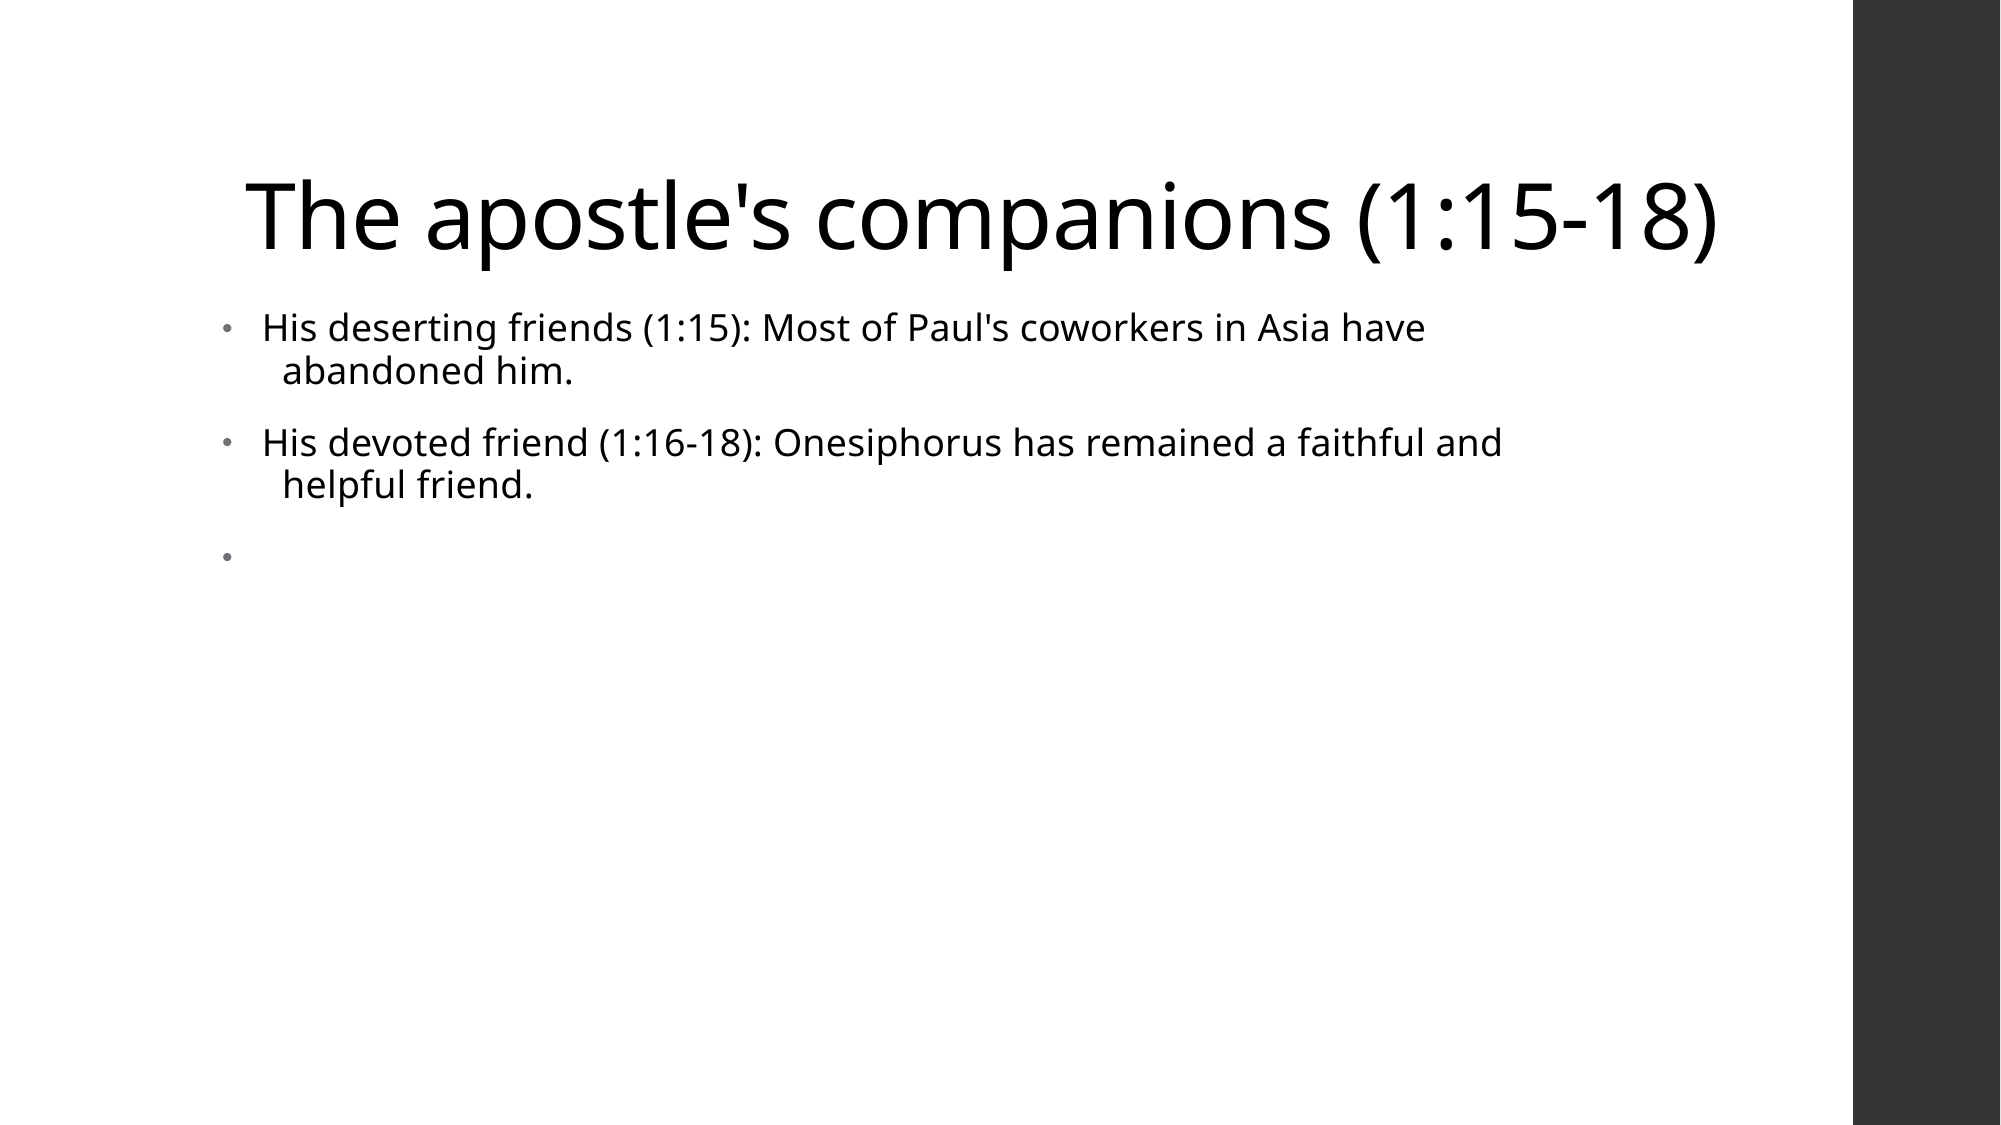

# The apostle's companions (1:15-18)
 His deserting friends (1:15): Most of Paul's coworkers in Asia have abandoned him.
 His devoted friend (1:16-18): Onesiphorus has remained a faithful and helpful friend.